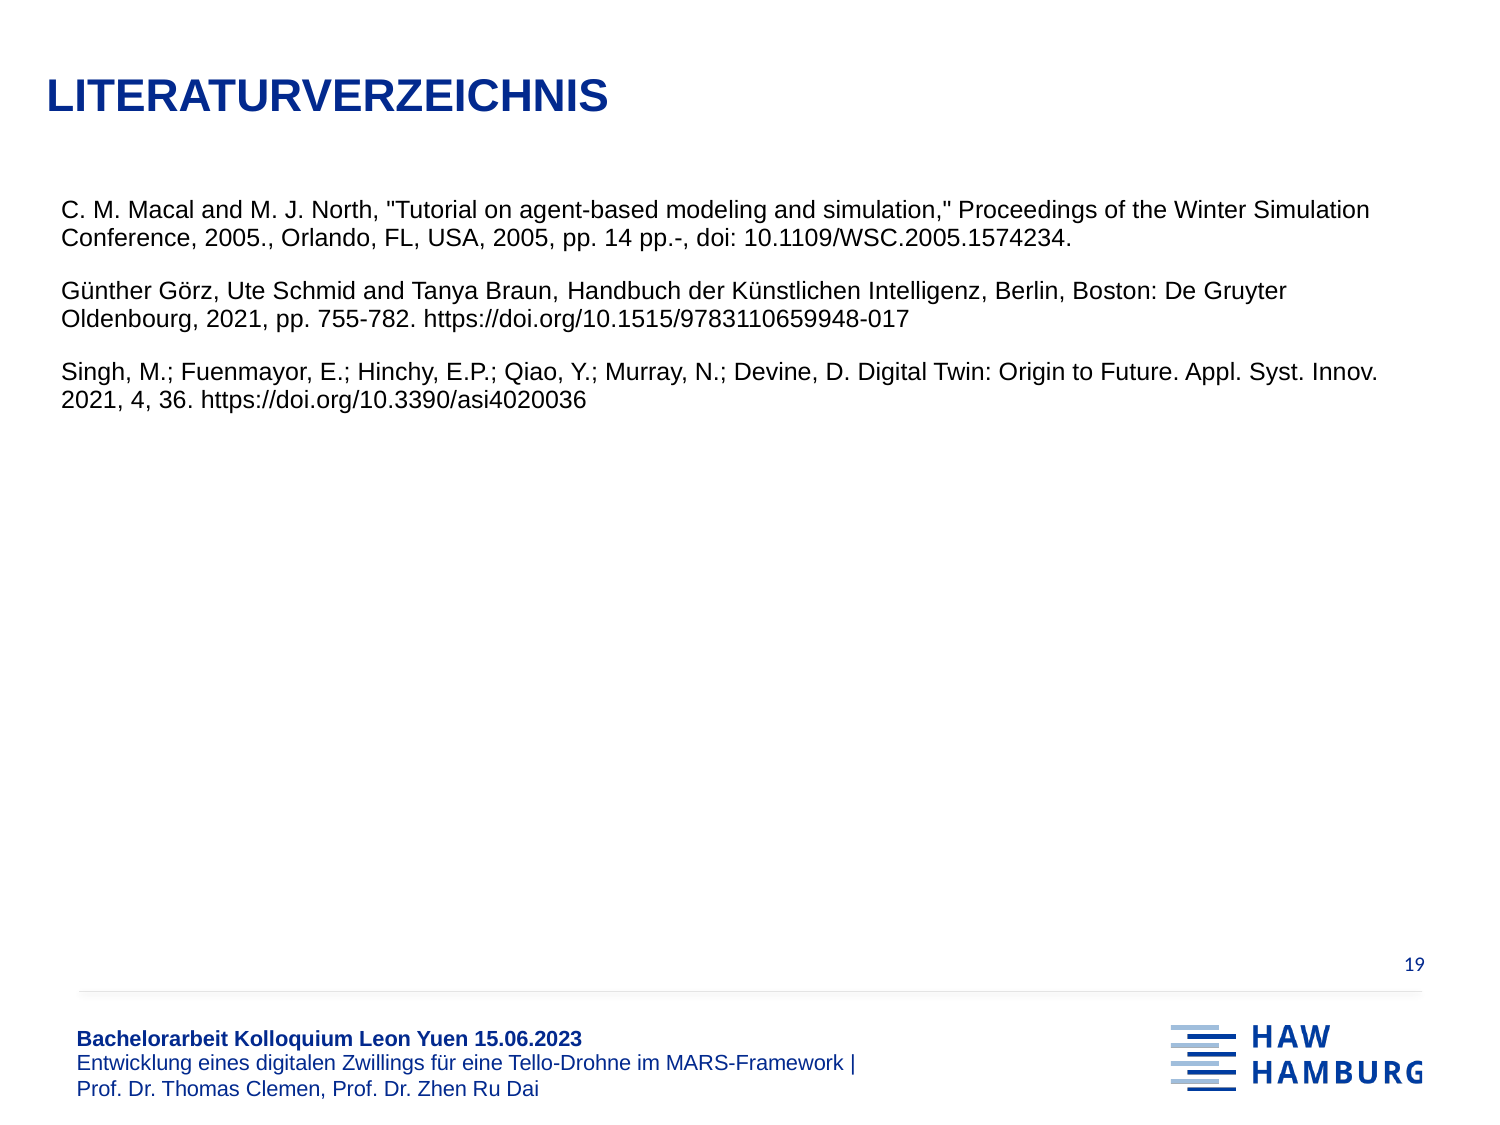

# LITERATURVERZEICHNIS
C. M. Macal and M. J. North, "Tutorial on agent-based modeling and simulation," Proceedings of the Winter Simulation Conference, 2005., Orlando, FL, USA, 2005, pp. 14 pp.-, doi: 10.1109/WSC.2005.1574234.
Günther Görz, Ute Schmid and Tanya Braun, Handbuch der Künstlichen Intelligenz, Berlin, Boston: De Gruyter Oldenbourg, 2021, pp. 755-782. https://doi.org/10.1515/9783110659948-017
Singh, M.; Fuenmayor, E.; Hinchy, E.P.; Qiao, Y.; Murray, N.; Devine, D. Digital Twin: Origin to Future. Appl. Syst. Innov. 2021, 4, 36. https://doi.org/10.3390/asi4020036
19